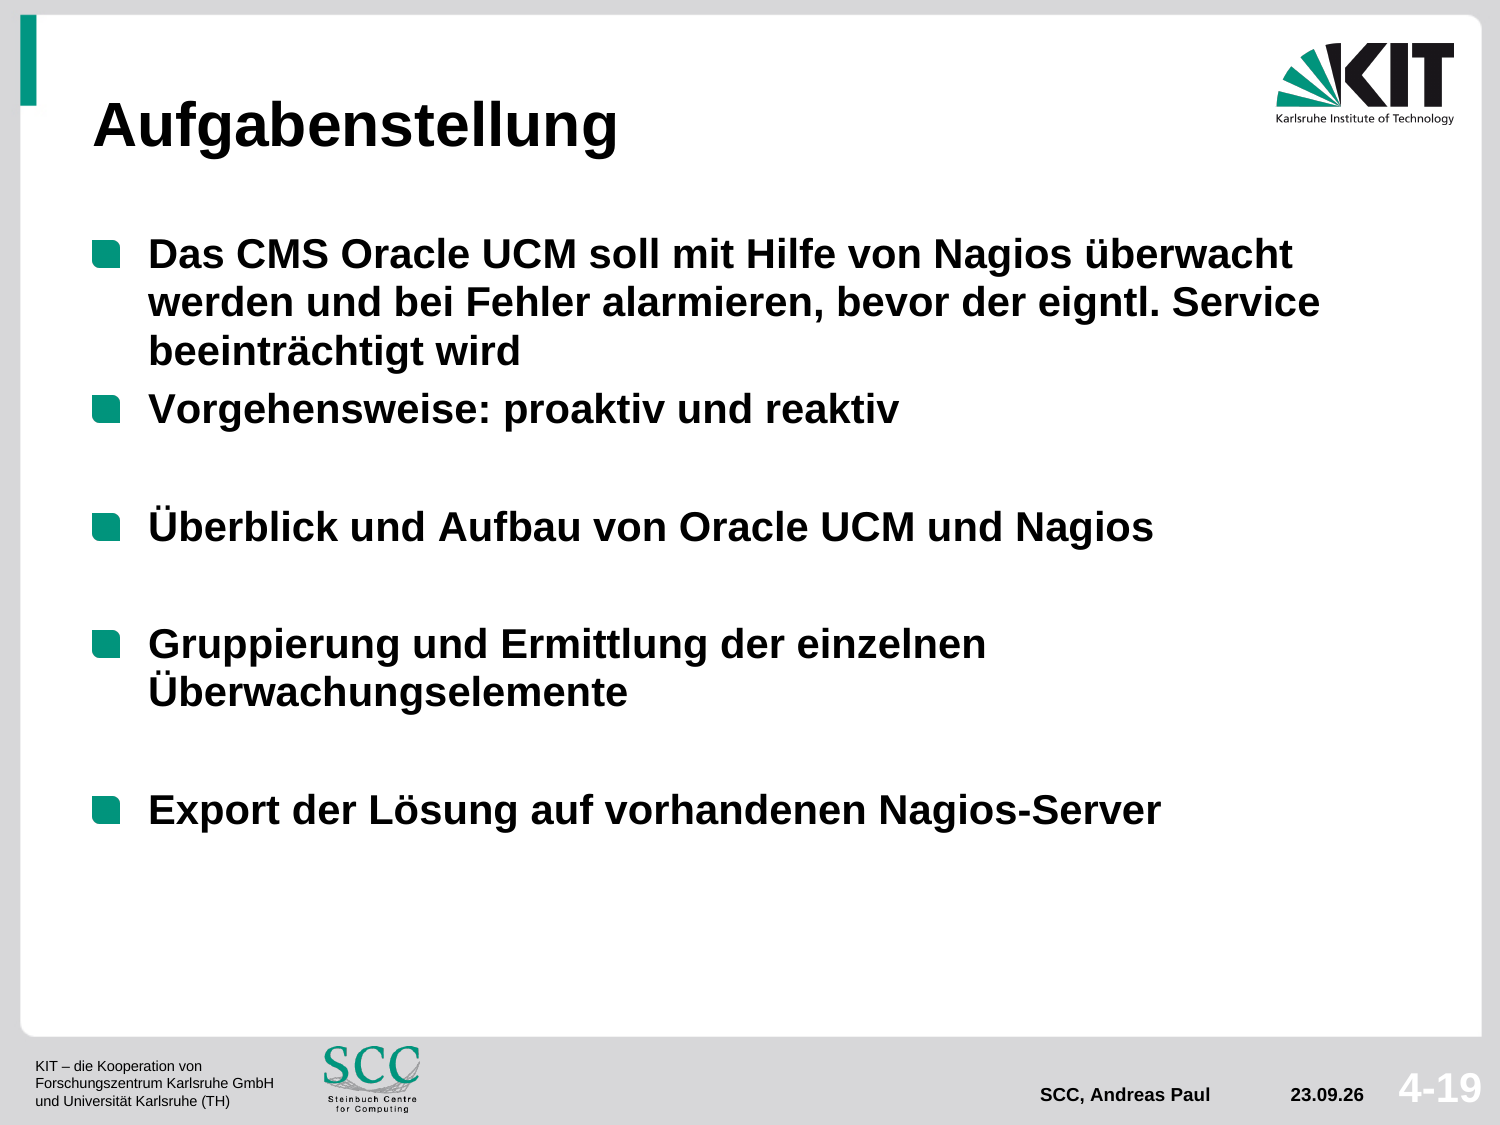

# Aufgabenstellung
Das CMS Oracle UCM soll mit Hilfe von Nagios überwacht werden und bei Fehler alarmieren, bevor der eigntl. Service beeinträchtigt wird
Vorgehensweise: proaktiv und reaktiv
Überblick und Aufbau von Oracle UCM und Nagios
Gruppierung und Ermittlung der einzelnen Überwachungselemente
Export der Lösung auf vorhandenen Nagios-Server
4
SCC, Andreas Paul